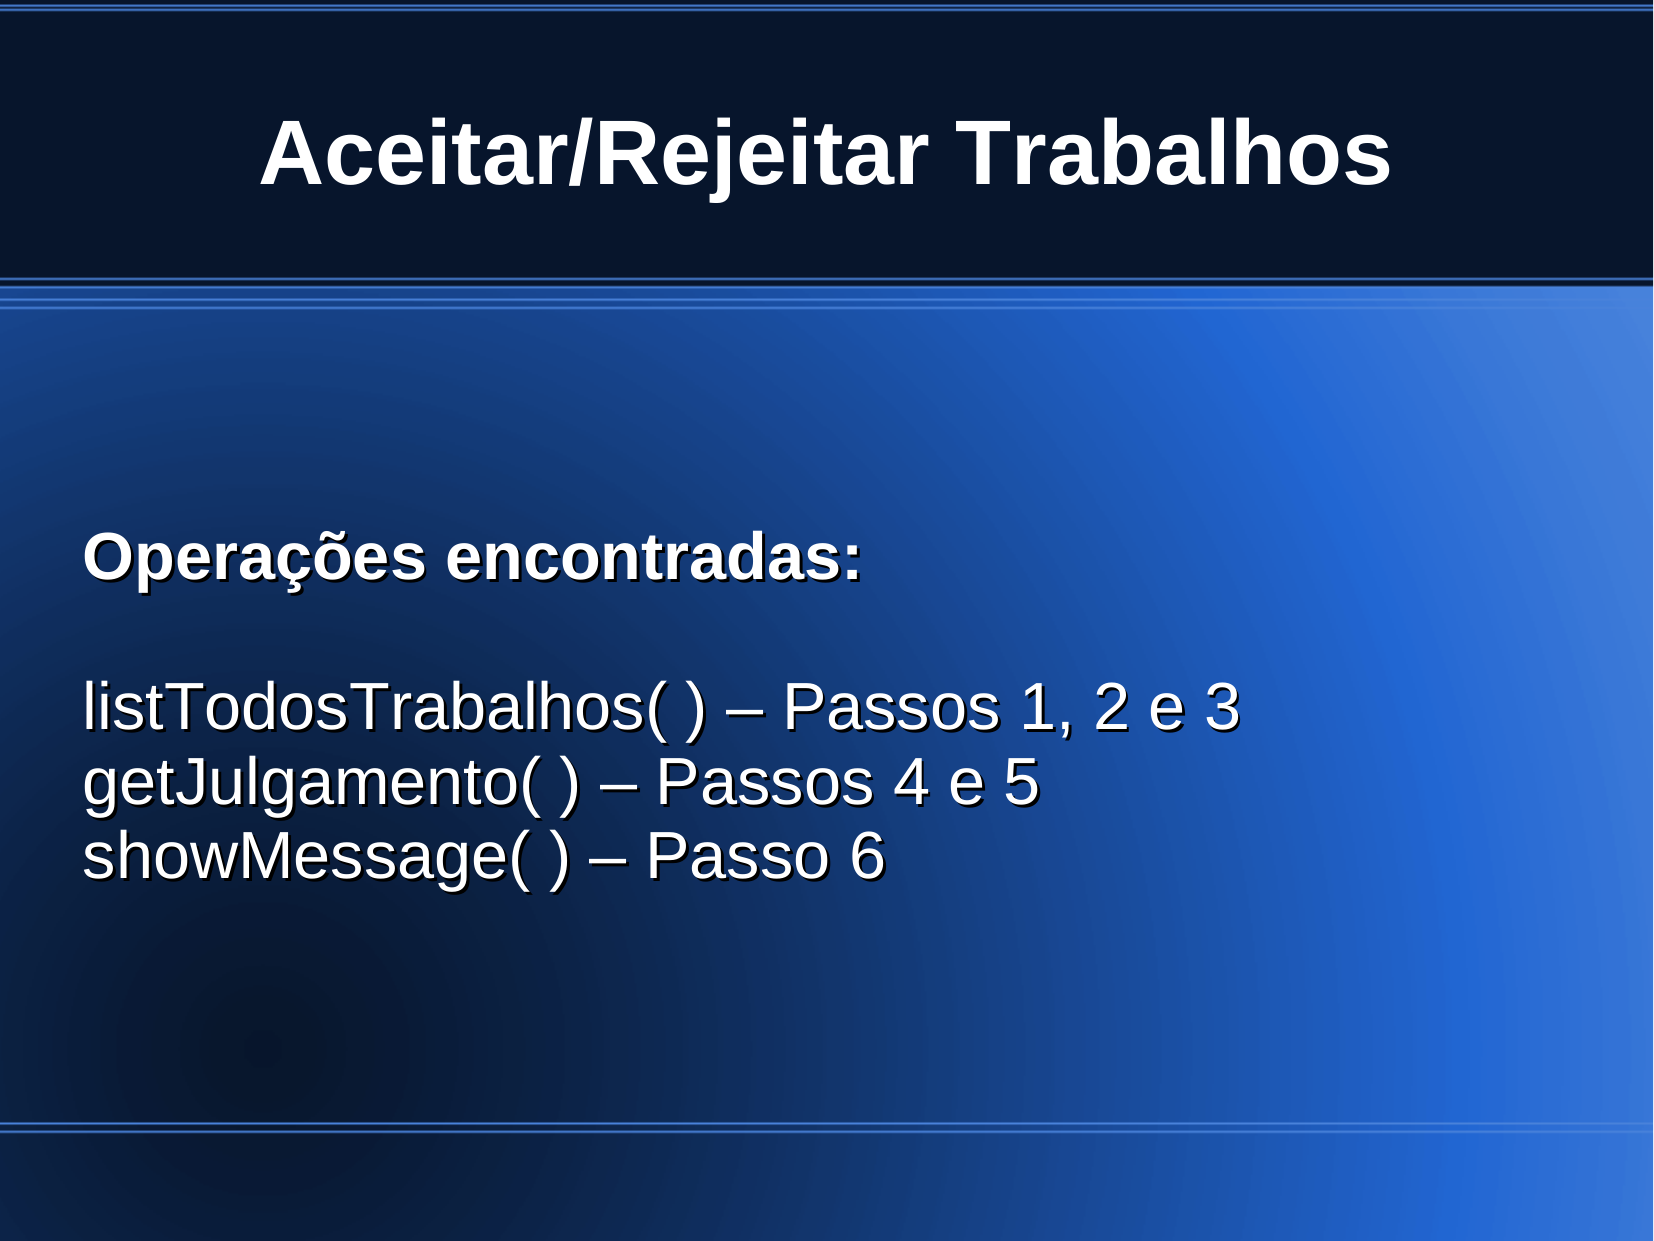

# Aceitar/Rejeitar Trabalhos
Operações encontradas:
listTodosTrabalhos( ) – Passos 1, 2 e 3
getJulgamento( ) – Passos 4 e 5
showMessage( ) – Passo 6